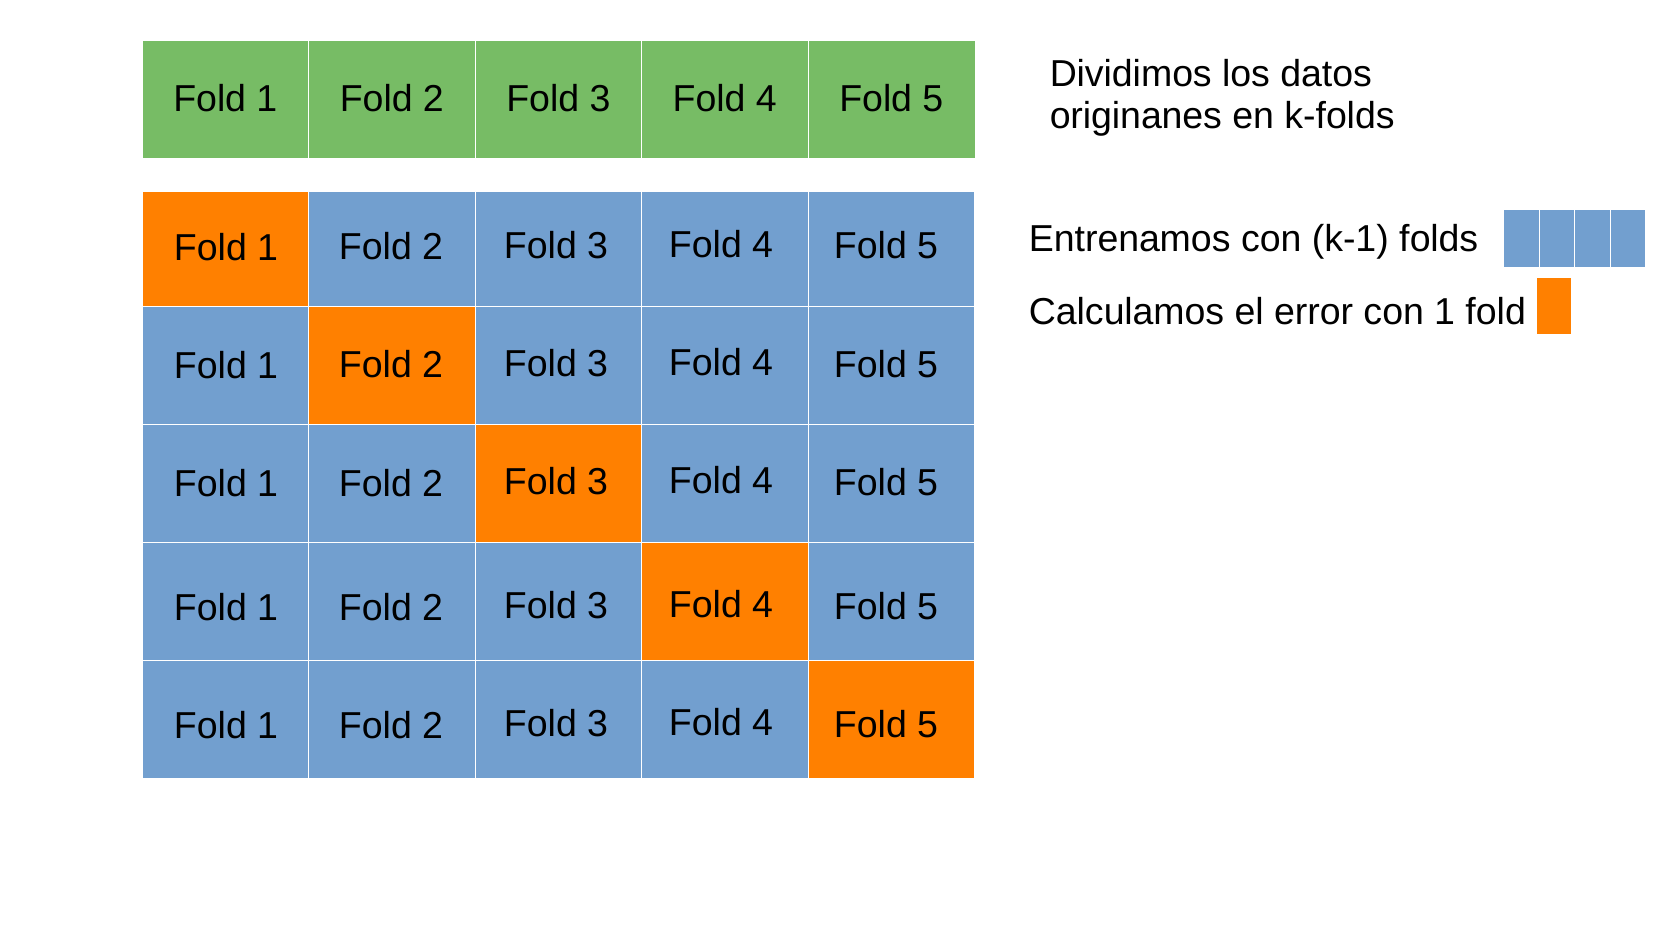

| Fold 1 | Fold 2 | Fold 3 | Fold 4 | Fold 5 |
| --- | --- | --- | --- | --- |
Dividimos los datos originanes en k-folds
| | | | | |
| --- | --- | --- | --- | --- |
| | | | | |
| | | | | |
| | | | | |
| | | | | |
| | | | |
| --- | --- | --- | --- |
Entrenamos con (k-1) folds
Fold 4
Fold 3
Fold 5
Fold 2
Fold 1
| |
| --- |
Calculamos el error con 1 fold
Fold 4
Fold 3
Fold 5
Fold 2
Fold 1
Fold 4
Fold 3
Fold 5
Fold 2
Fold 1
Fold 4
Fold 3
Fold 5
Fold 2
Fold 1
Fold 4
Fold 3
Fold 5
Fold 2
Fold 1